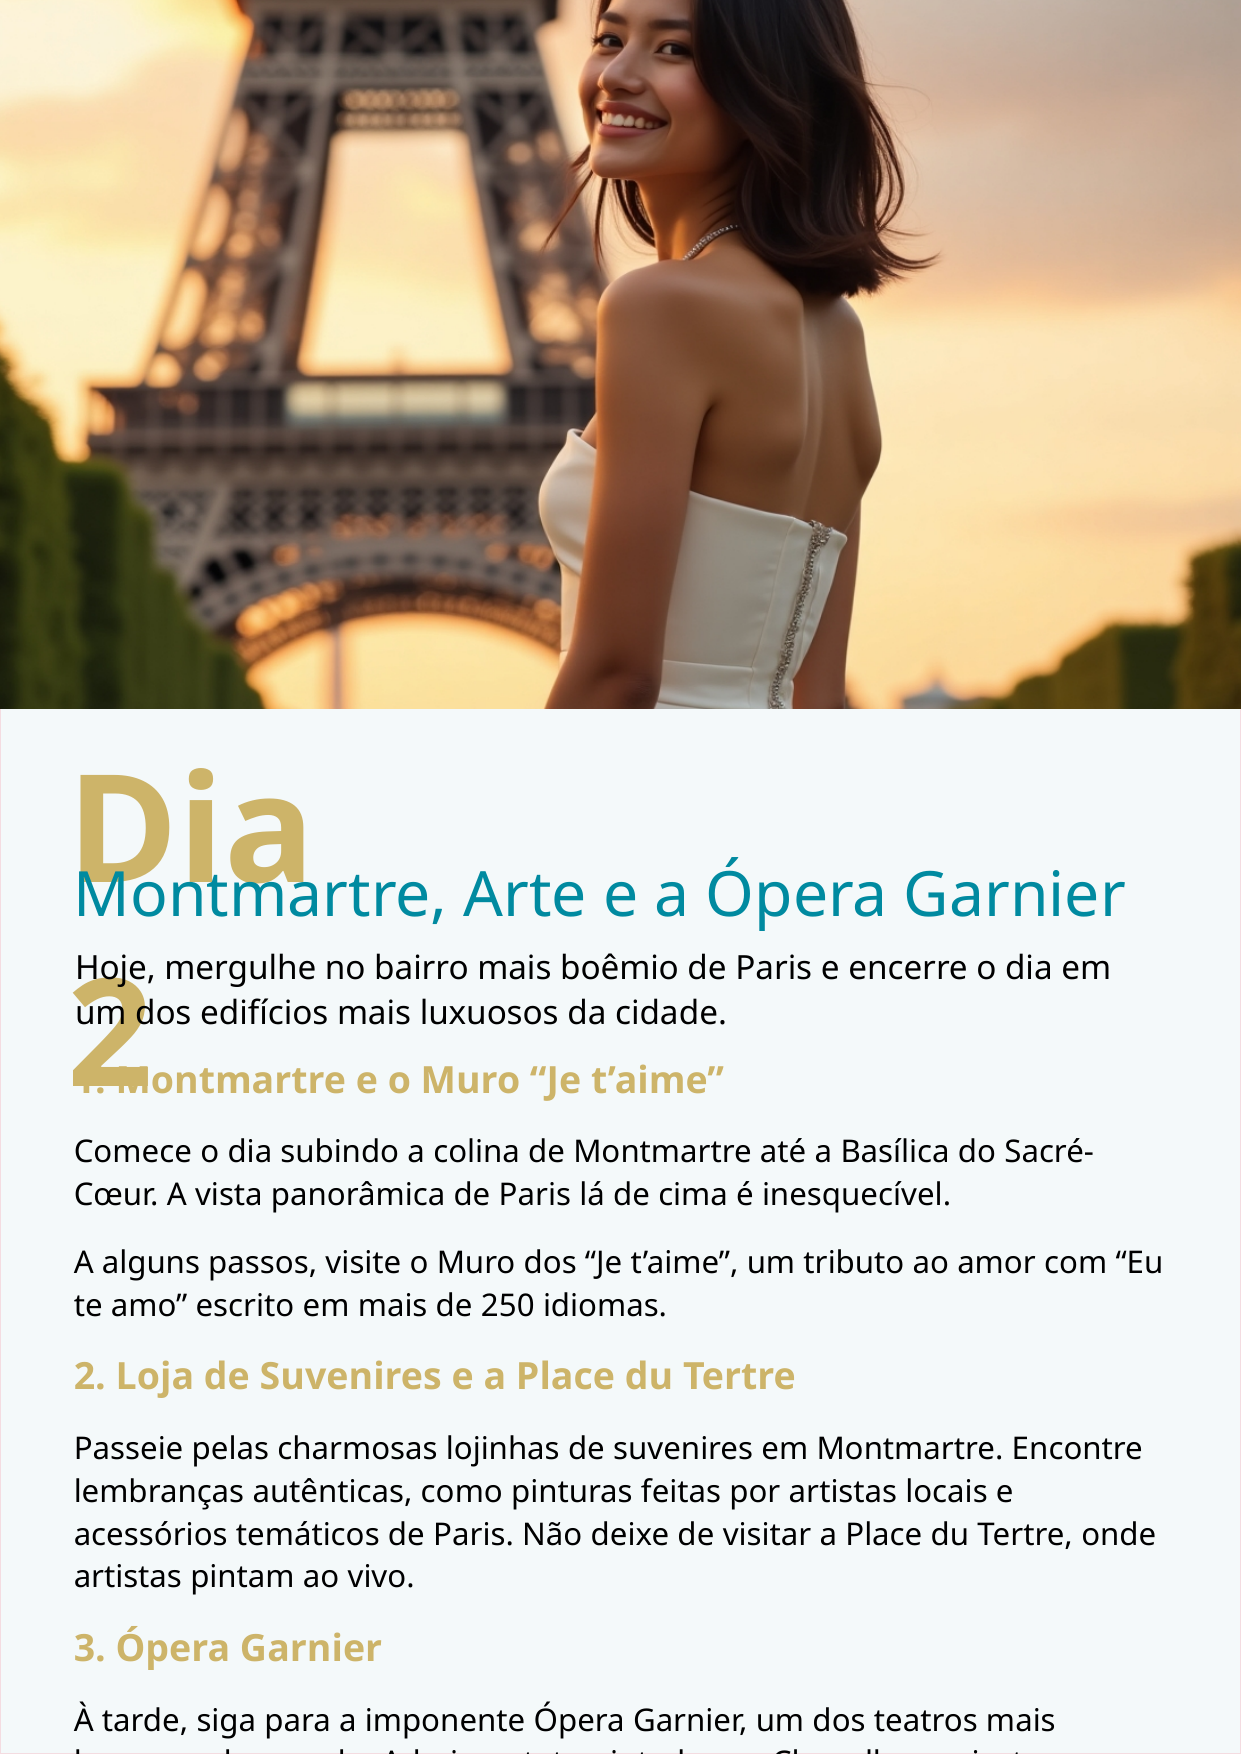

Dia 2
Montmartre, Arte e a Ópera Garnier
Hoje, mergulhe no bairro mais boêmio de Paris e encerre o dia em um dos edifícios mais luxuosos da cidade.
1. Montmartre e o Muro “Je t’aime”
Comece o dia subindo a colina de Montmartre até a Basílica do Sacré-Cœur. A vista panorâmica de Paris lá de cima é inesquecível.
A alguns passos, visite o Muro dos “Je t’aime”, um tributo ao amor com “Eu te amo” escrito em mais de 250 idiomas.
2. Loja de Suvenires e a Place du Tertre
Passeie pelas charmosas lojinhas de suvenires em Montmartre. Encontre lembranças autênticas, como pinturas feitas por artistas locais e acessórios temáticos de Paris. Não deixe de visitar a Place du Tertre, onde artistas pintam ao vivo.
3. Ópera Garnier
À tarde, siga para a imponente Ópera Garnier, um dos teatros mais luxuosos do mundo. Admire o teto pintado por Chagall, o majestoso lustre e a escadaria de mármore. Este é um lugar que combina arte, arquitetura e glamour.